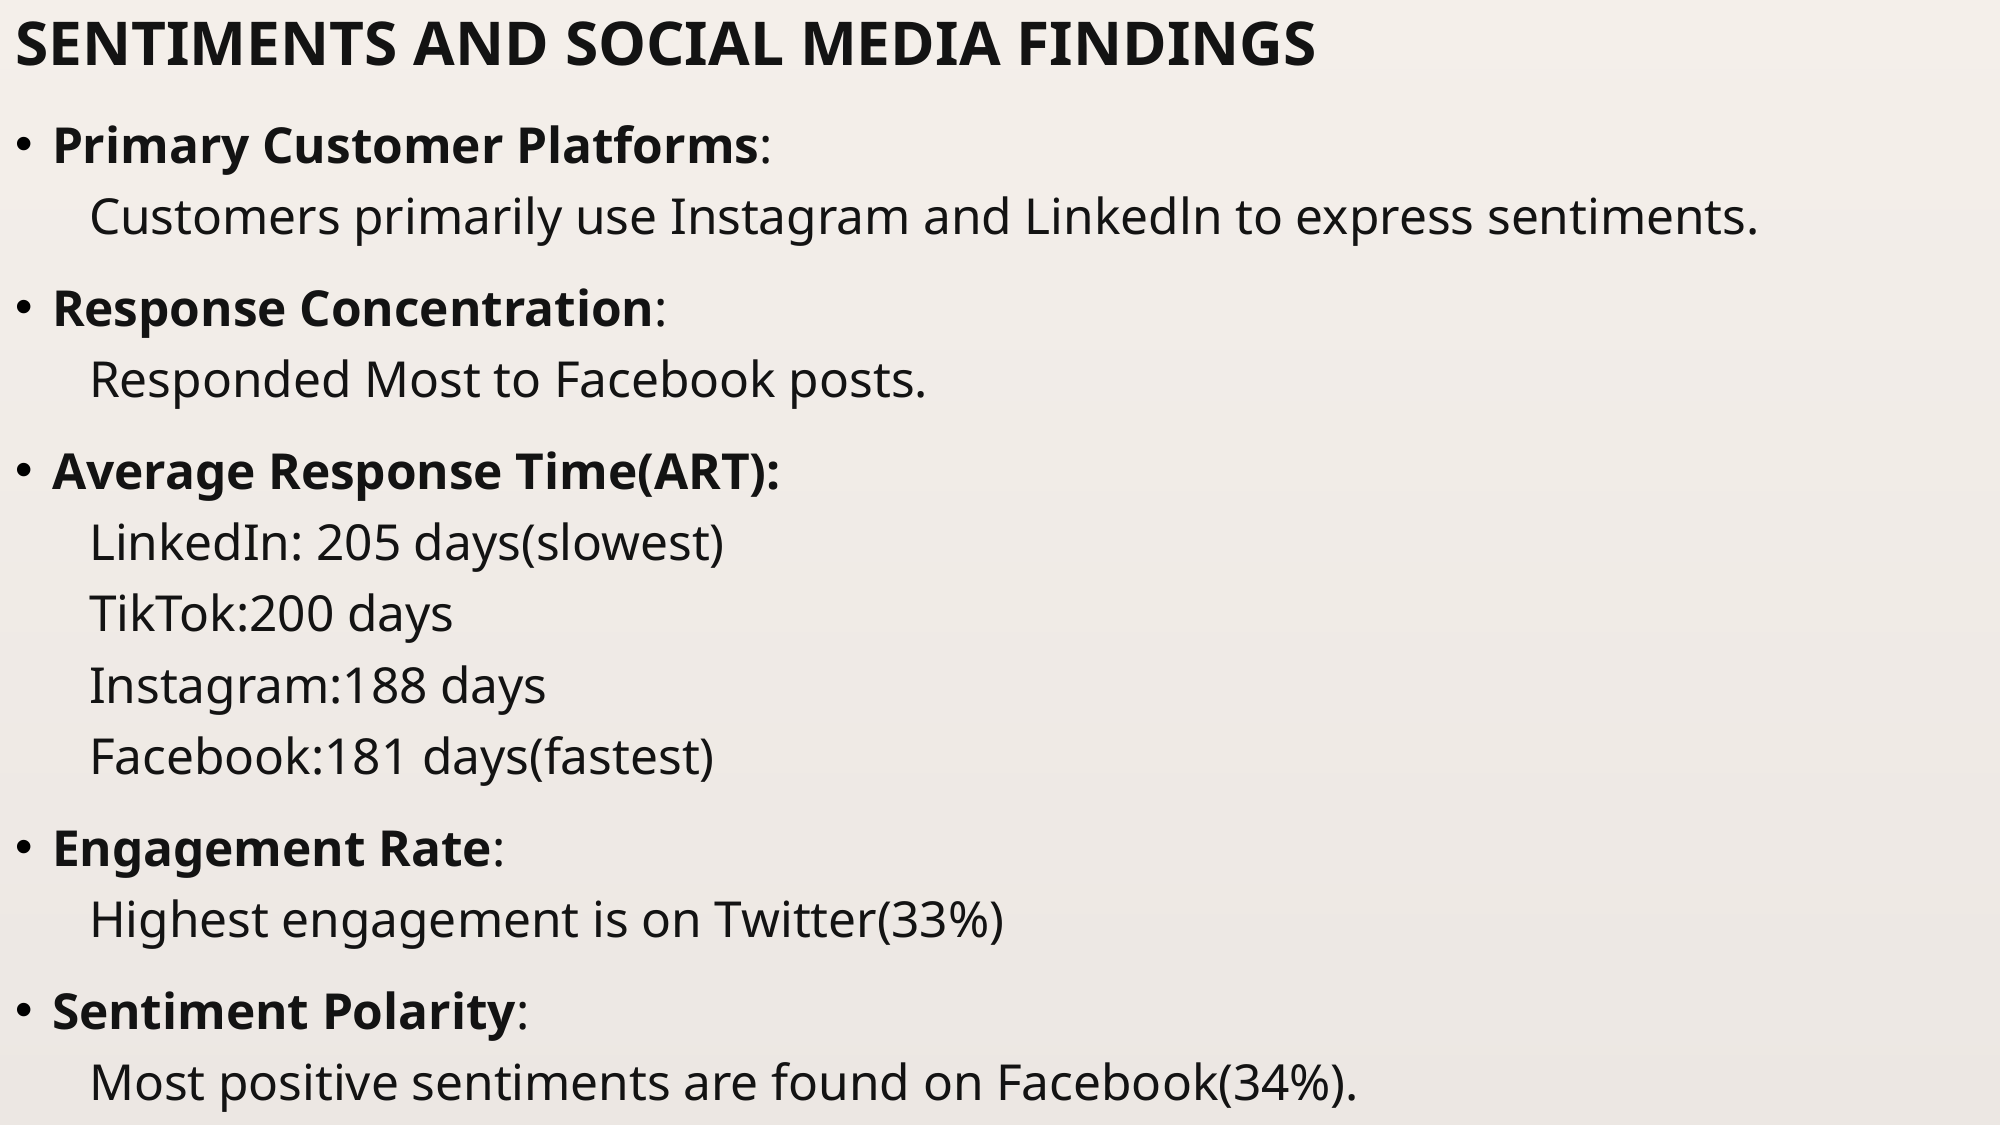

# Sentiments and Social media findings
Primary Customer Platforms:
Customers primarily use Instagram and Linkedln to express sentiments.
Response Concentration:
Responded Most to Facebook posts.
Average Response Time(ART):
LinkedIn: 205 days(slowest)
TikTok:200 days
Instagram:188 days
Facebook:181 days(fastest)
Engagement Rate:
Highest engagement is on Twitter(33%)
Sentiment Polarity:
Most positive sentiments are found on Facebook(34%).